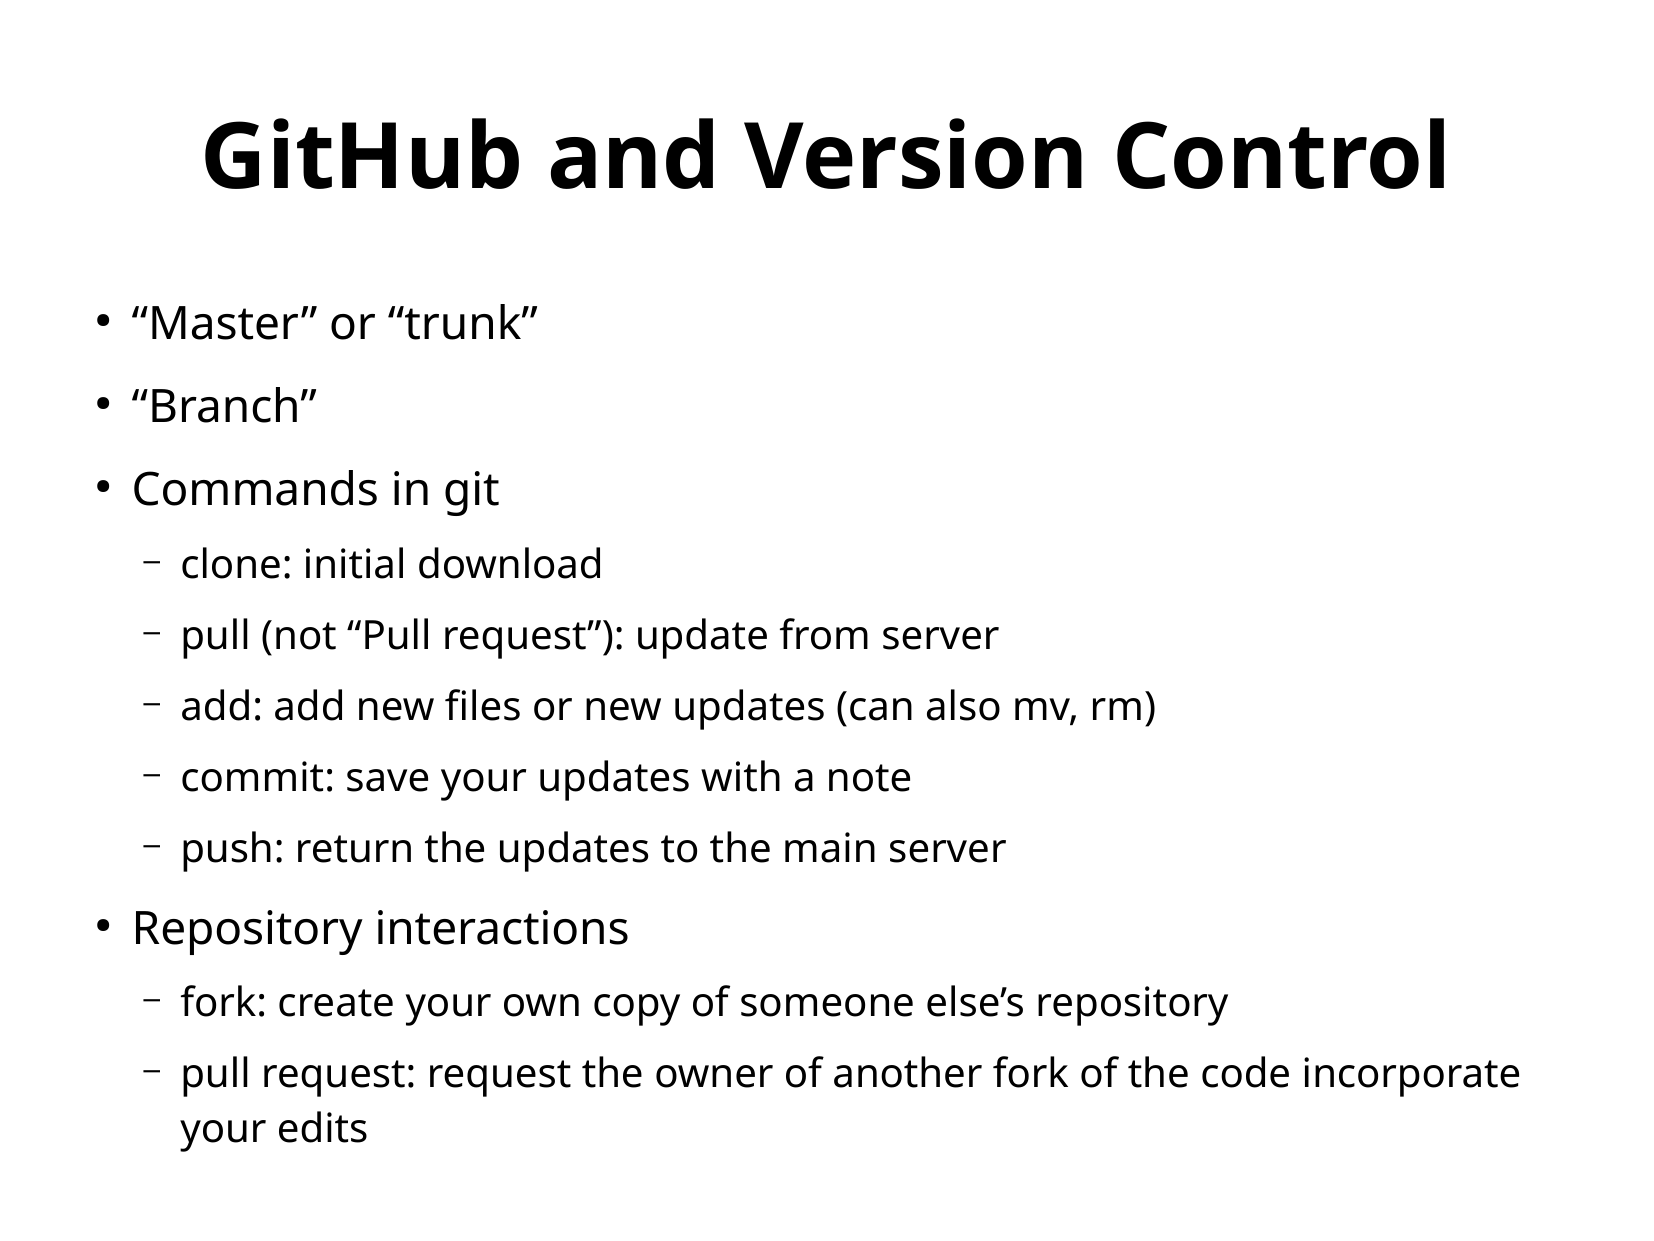

# GitHub and Version Control
“Master” or “trunk”
“Branch”
Commands in git
clone: initial download
pull (not “Pull request”): update from server
add: add new files or new updates (can also mv, rm)
commit: save your updates with a note
push: return the updates to the main server
Repository interactions
fork: create your own copy of someone else’s repository
pull request: request the owner of another fork of the code incorporate your edits